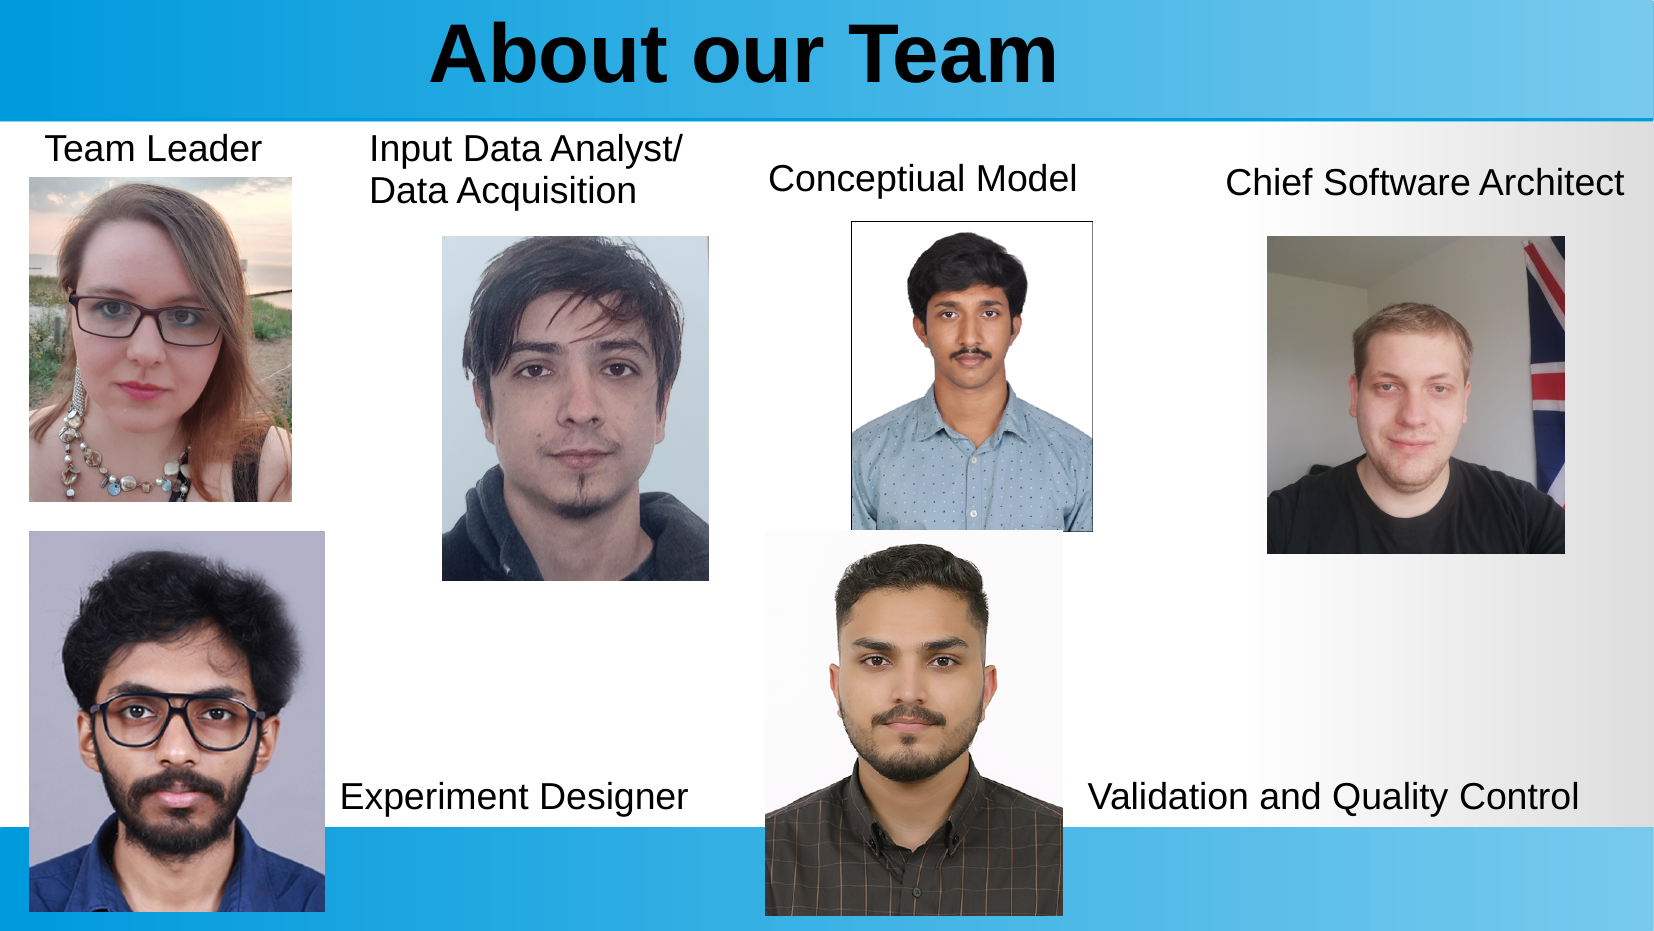

About our Team
Team Leader
Input Data Analyst/
Data Acquisition
Conceptiual Model
Chief Software Architect
Experiment Designer
Validation and Quality Control